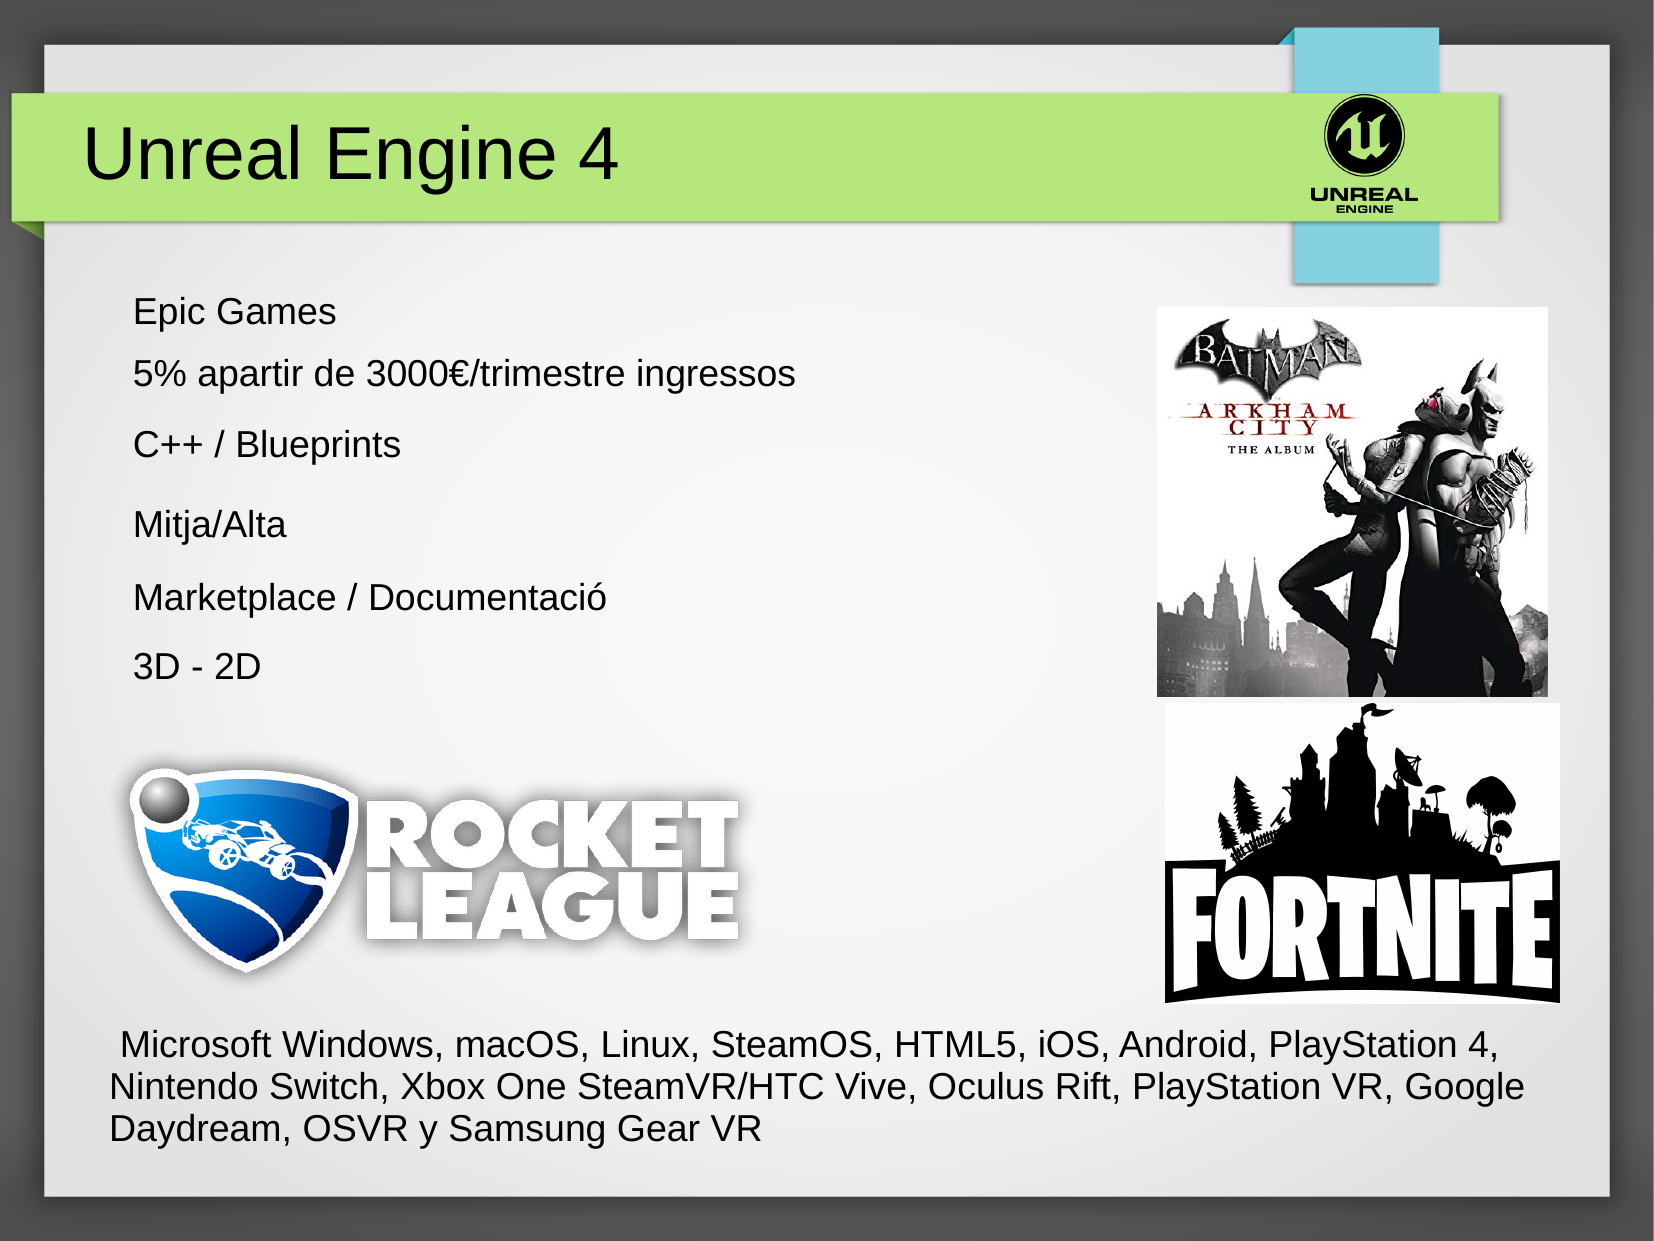

# Unreal Engine 4
Epic Games
5% apartir de 3000€/trimestre ingressos
C++ / Blueprints
Mitja/Alta
Marketplace / Documentació
3D - 2D
 Microsoft Windows, macOS, Linux, SteamOS, HTML5, iOS, Android, PlayStation 4, Nintendo Switch, Xbox One SteamVR/HTC Vive, Oculus Rift, PlayStation VR, Google Daydream, OSVR y Samsung Gear VR